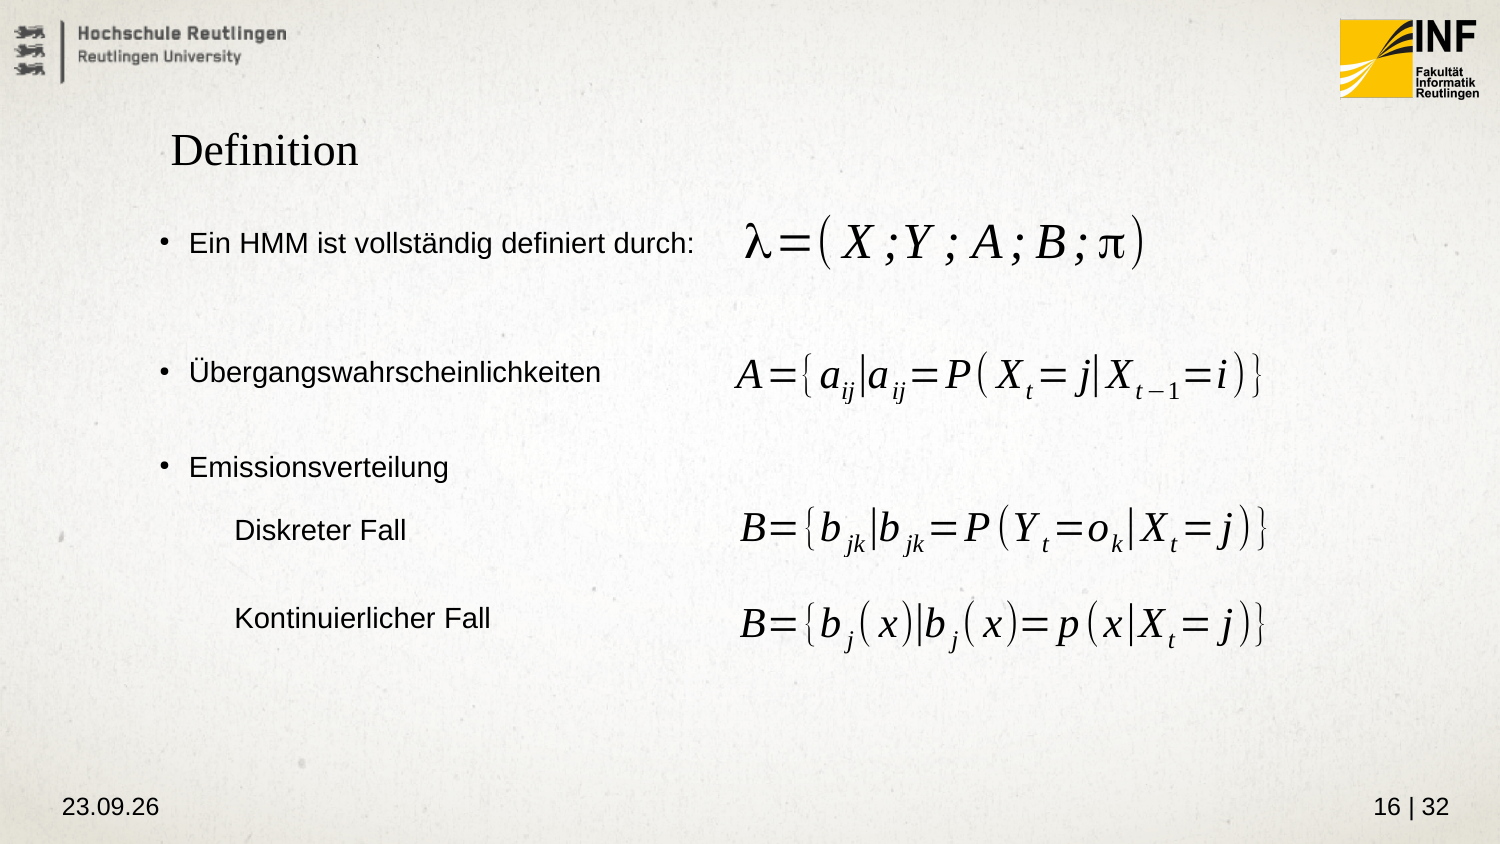

# Definition
Ein HMM ist vollständig definiert durch:
Übergangswahrscheinlichkeiten
Emissionsverteilung
Diskreter Fall
Kontinuierlicher Fall